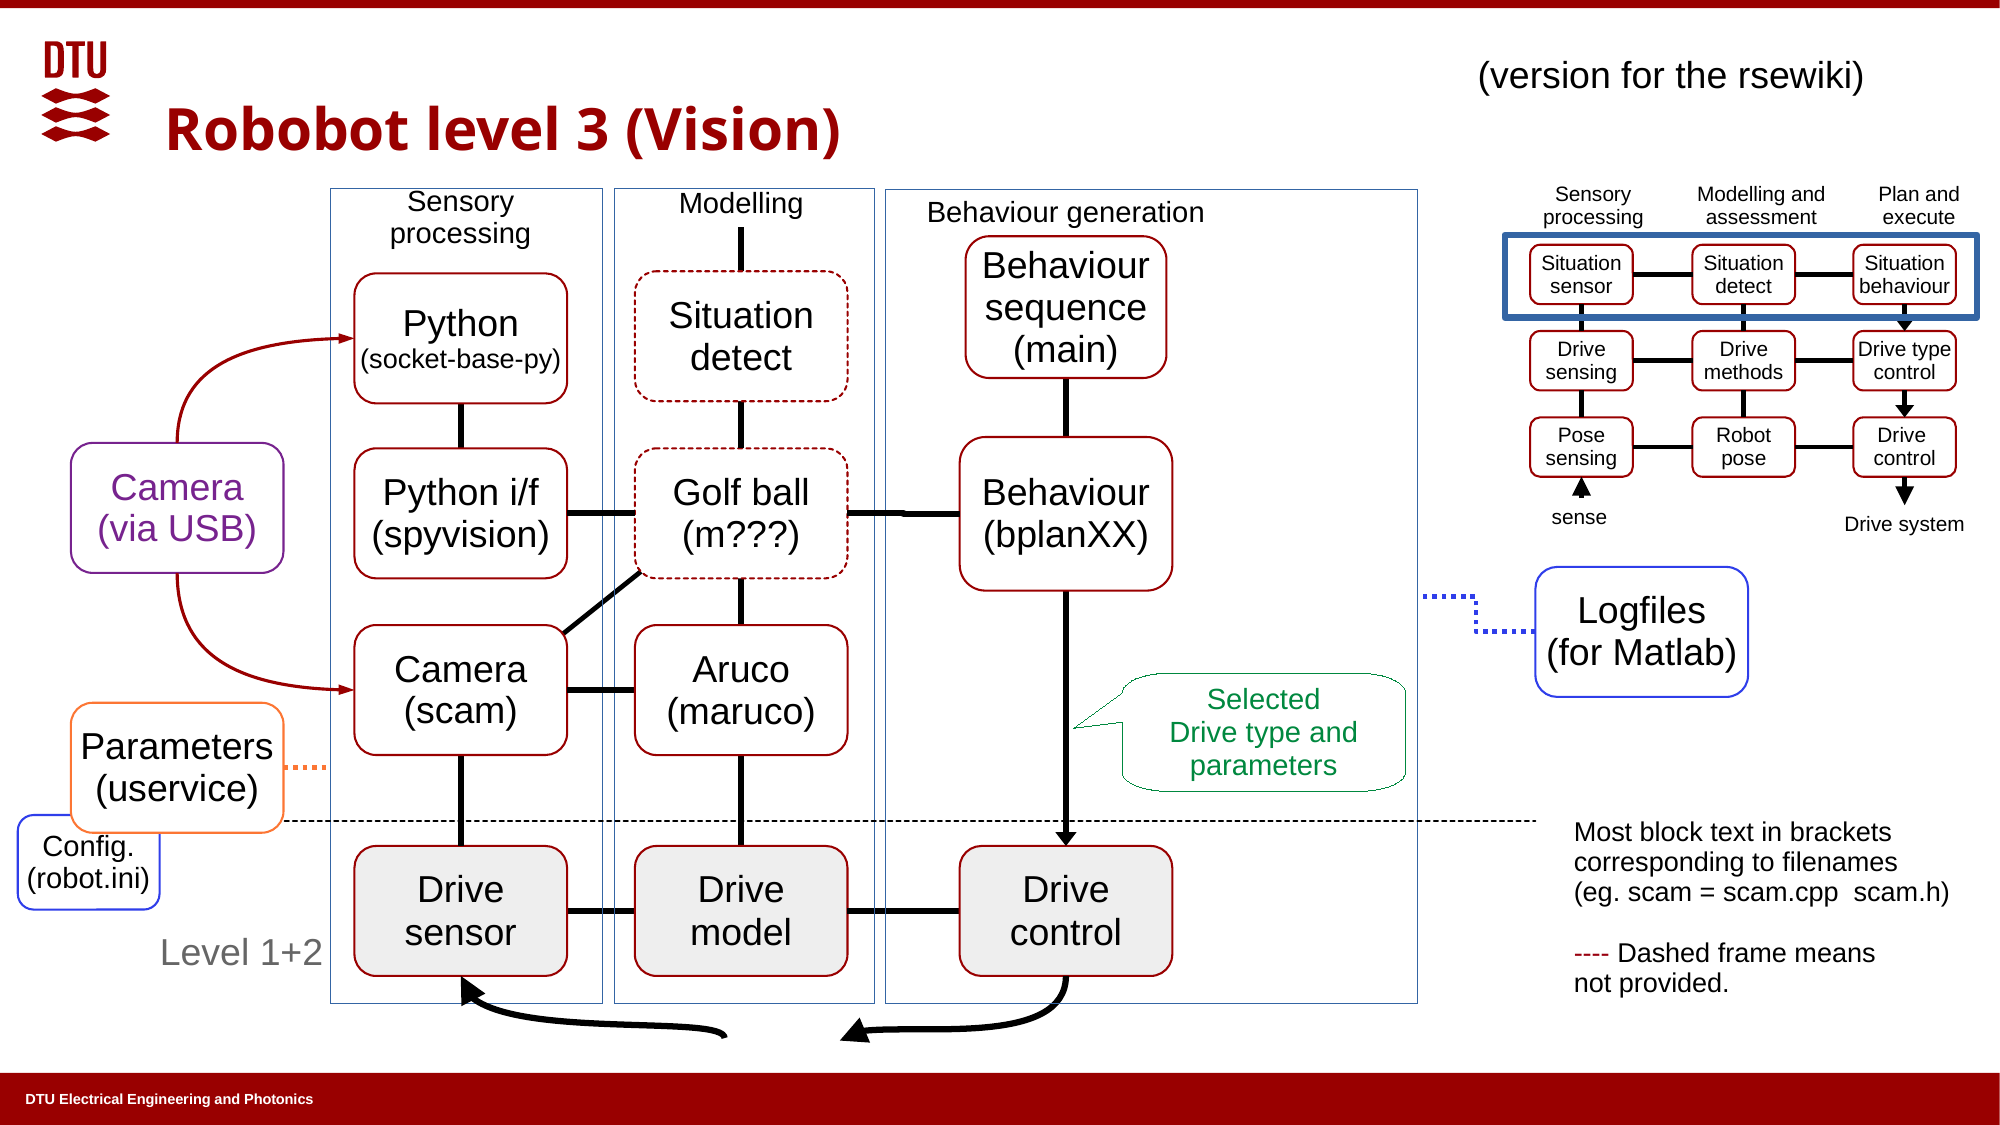

Behaviour plans
(version for the rsewiki)
# Robobot level 3 (Vision)
Sensory
processing
Modelling and
assessment
Plan and
execute
Situation
sensor
Situation
detect
Situation
behaviour
Drive
sensing
Drive
methods
Drive type
control
Pose
sensing
Robot
pose
Drive
control
sense
Drive system
Sensory
processing
Modelling
Behaviour generation
Behaviour
sequence
(main)
Situation
detect
Python
(socket-base-py)
Behaviour
(bplanXX)
Camera
(via USB)
Python i/f
(spyvision)
Golf ball
(m???)
Logfiles
(for Matlab)
Camera
(scam)
Aruco
(maruco)
Selected
Drive type and
parameters
Parameters
(uservice)
Most block text in brackets
corresponding to filenames
(eg. scam = scam.cpp scam.h)
---- Dashed frame means
not provided.
Config.
(robot.ini)
Drive
sensor
Drive
model
Drive
control
Level 1+2